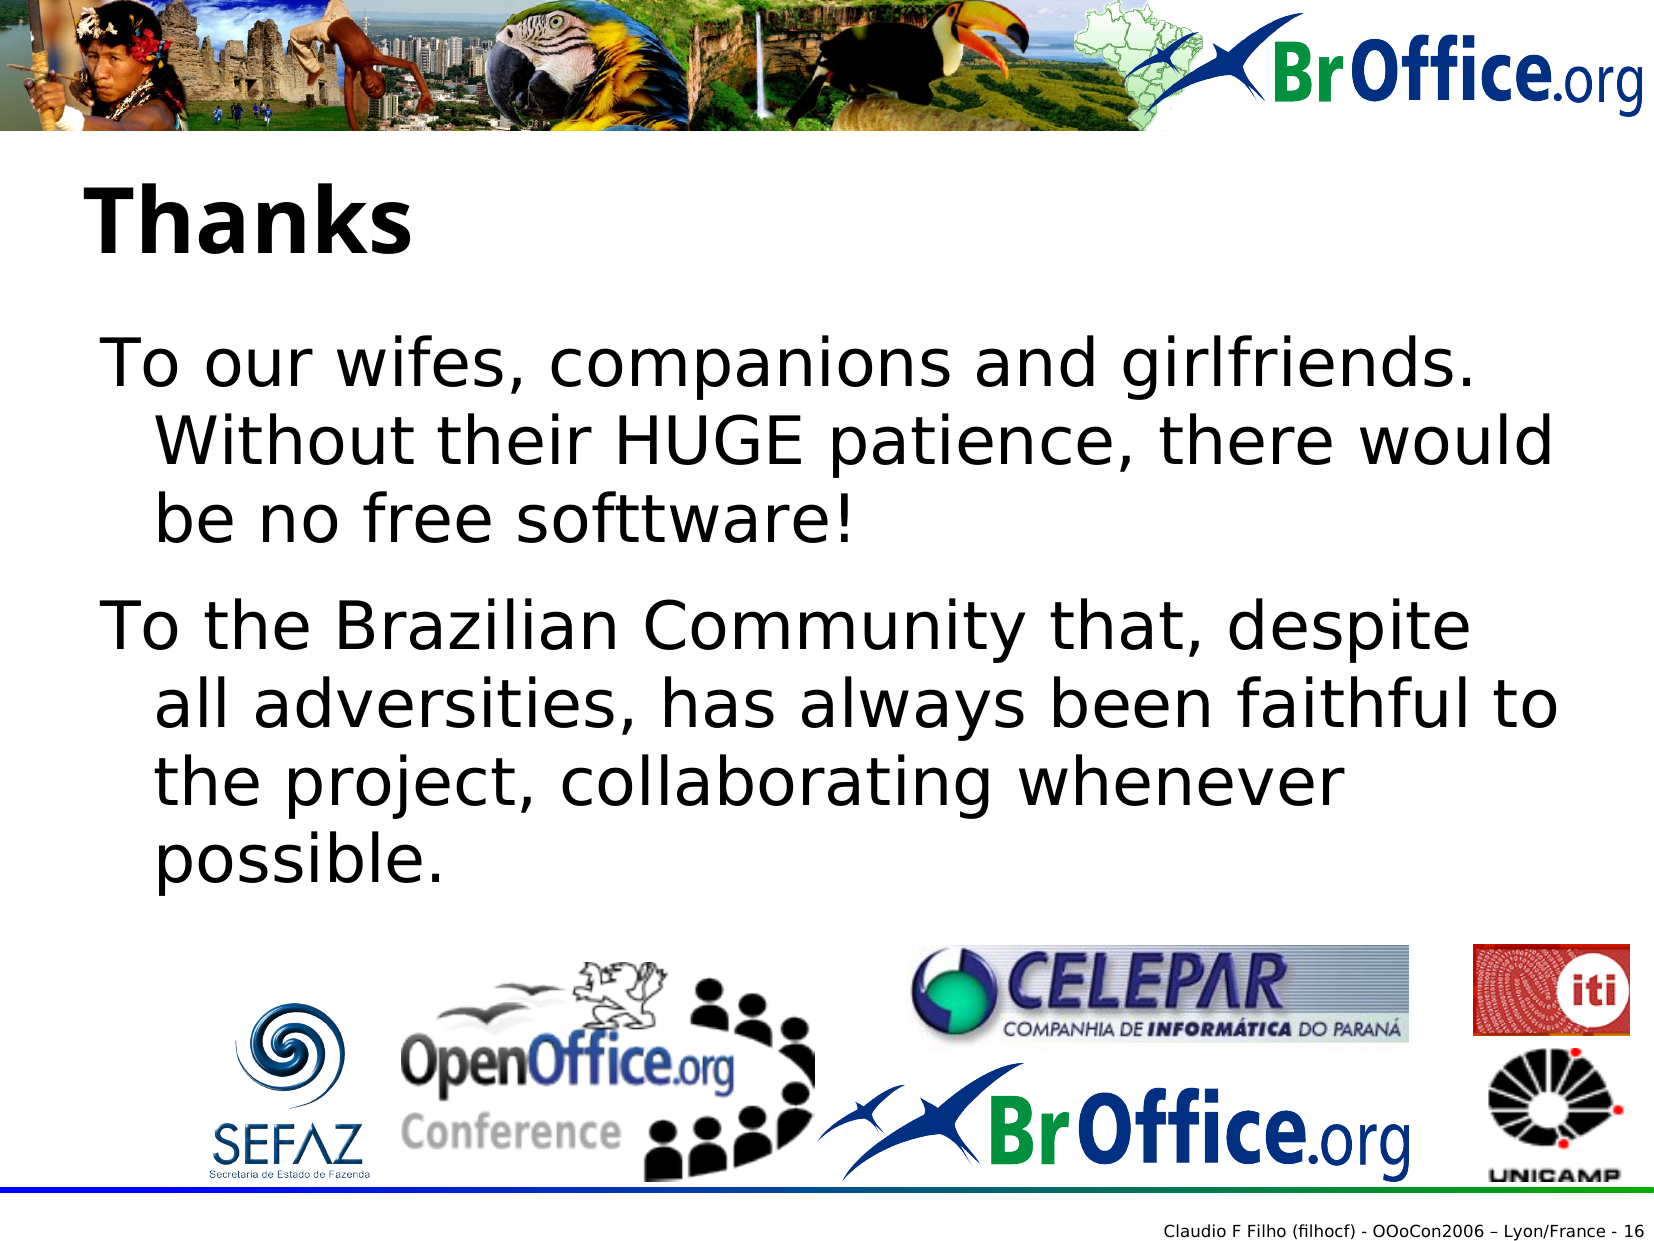

# Thanks
To our wifes, companions and girlfriends. Without their HUGE patience, there would be no free softtware!
To the Brazilian Community that, despite all adversities, has always been faithful to the project, collaborating whenever possible.